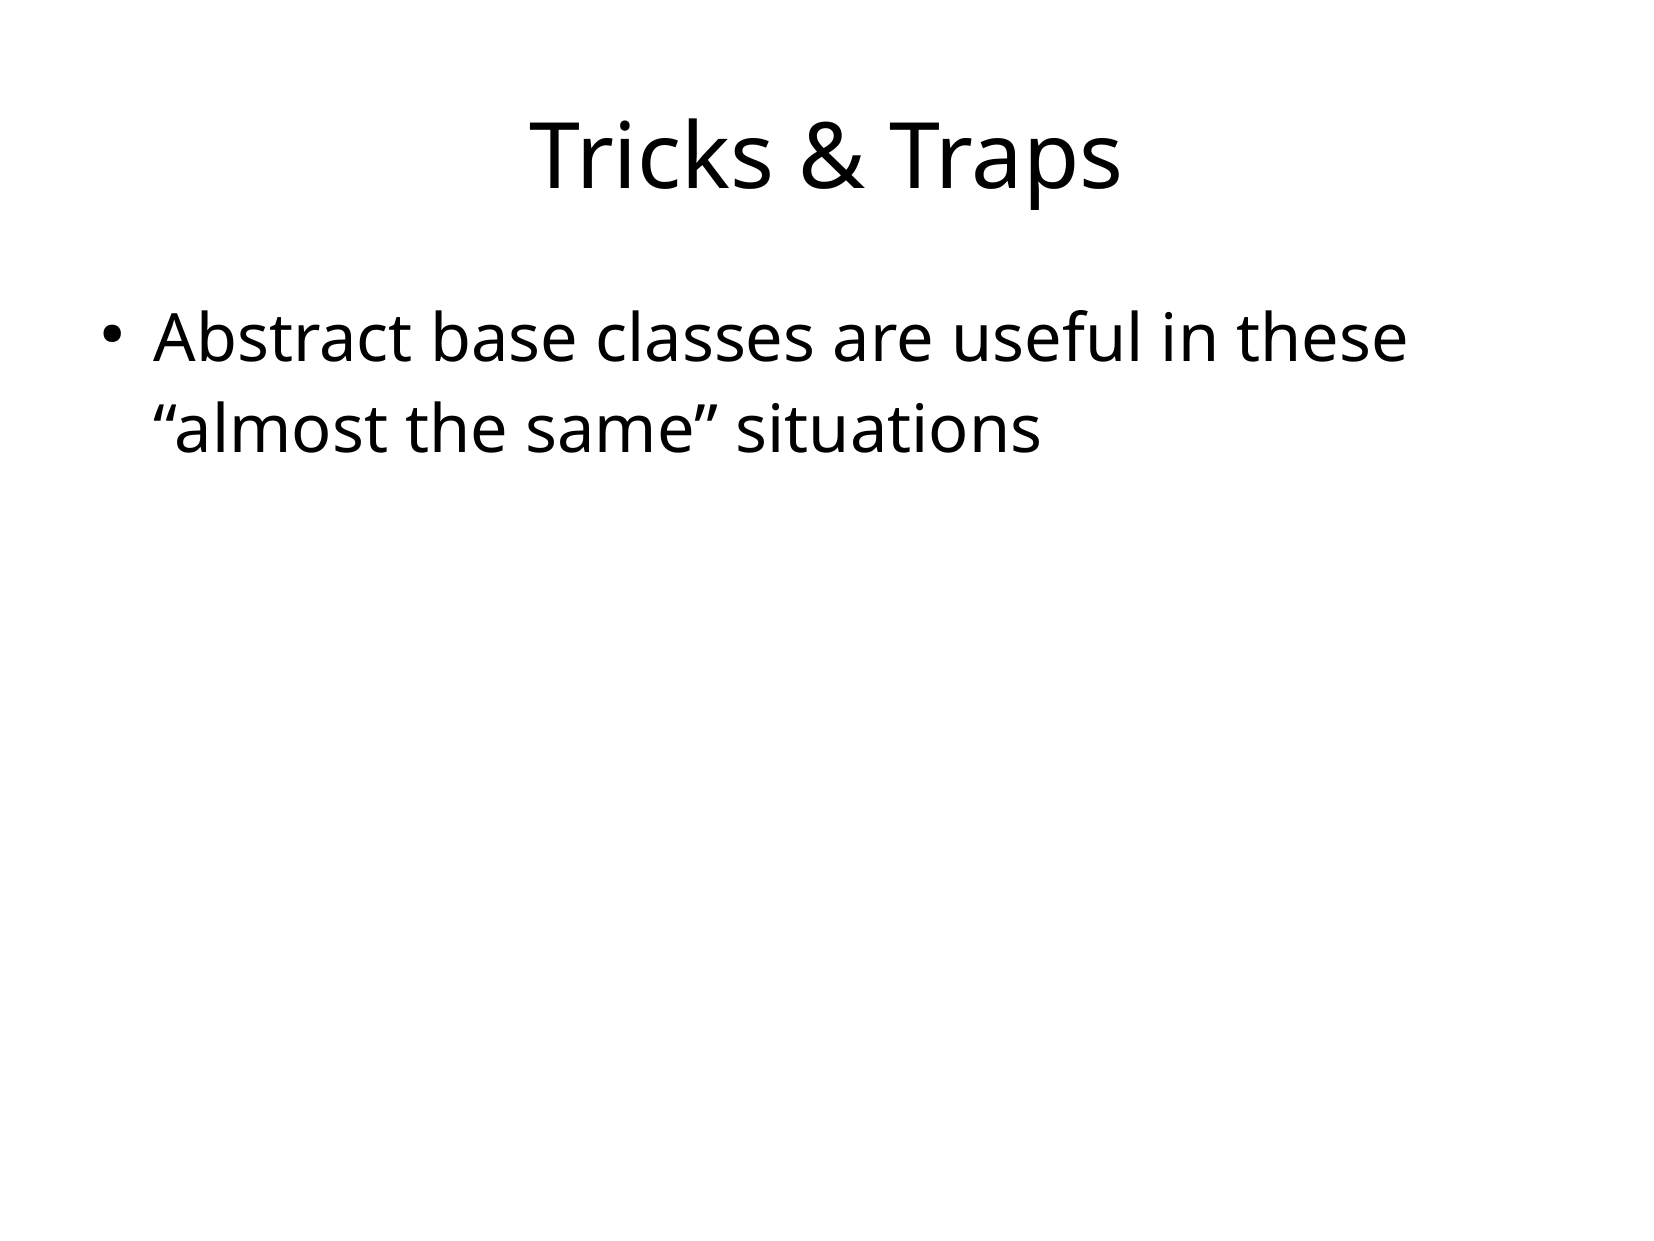

# Tricks & Traps
Abstract base classes are useful in these “almost the same” situations